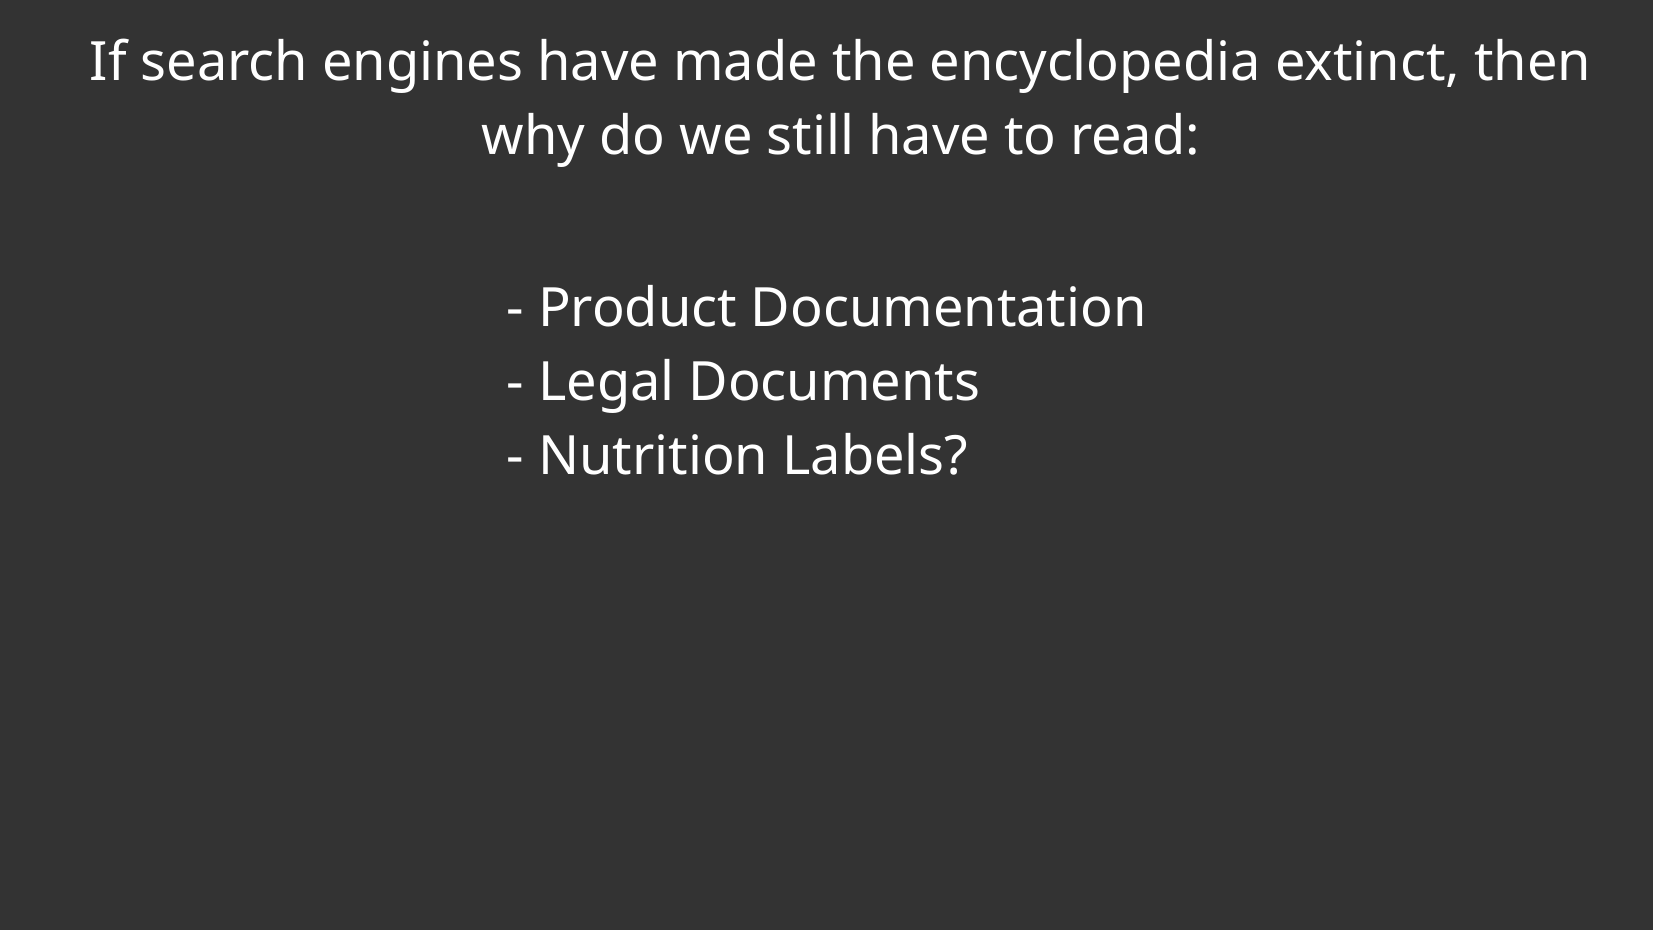

If search engines have made the encyclopedia extinct, then why do we still have to read:
- Product Documentation
- Legal Documents
- Nutrition Labels?